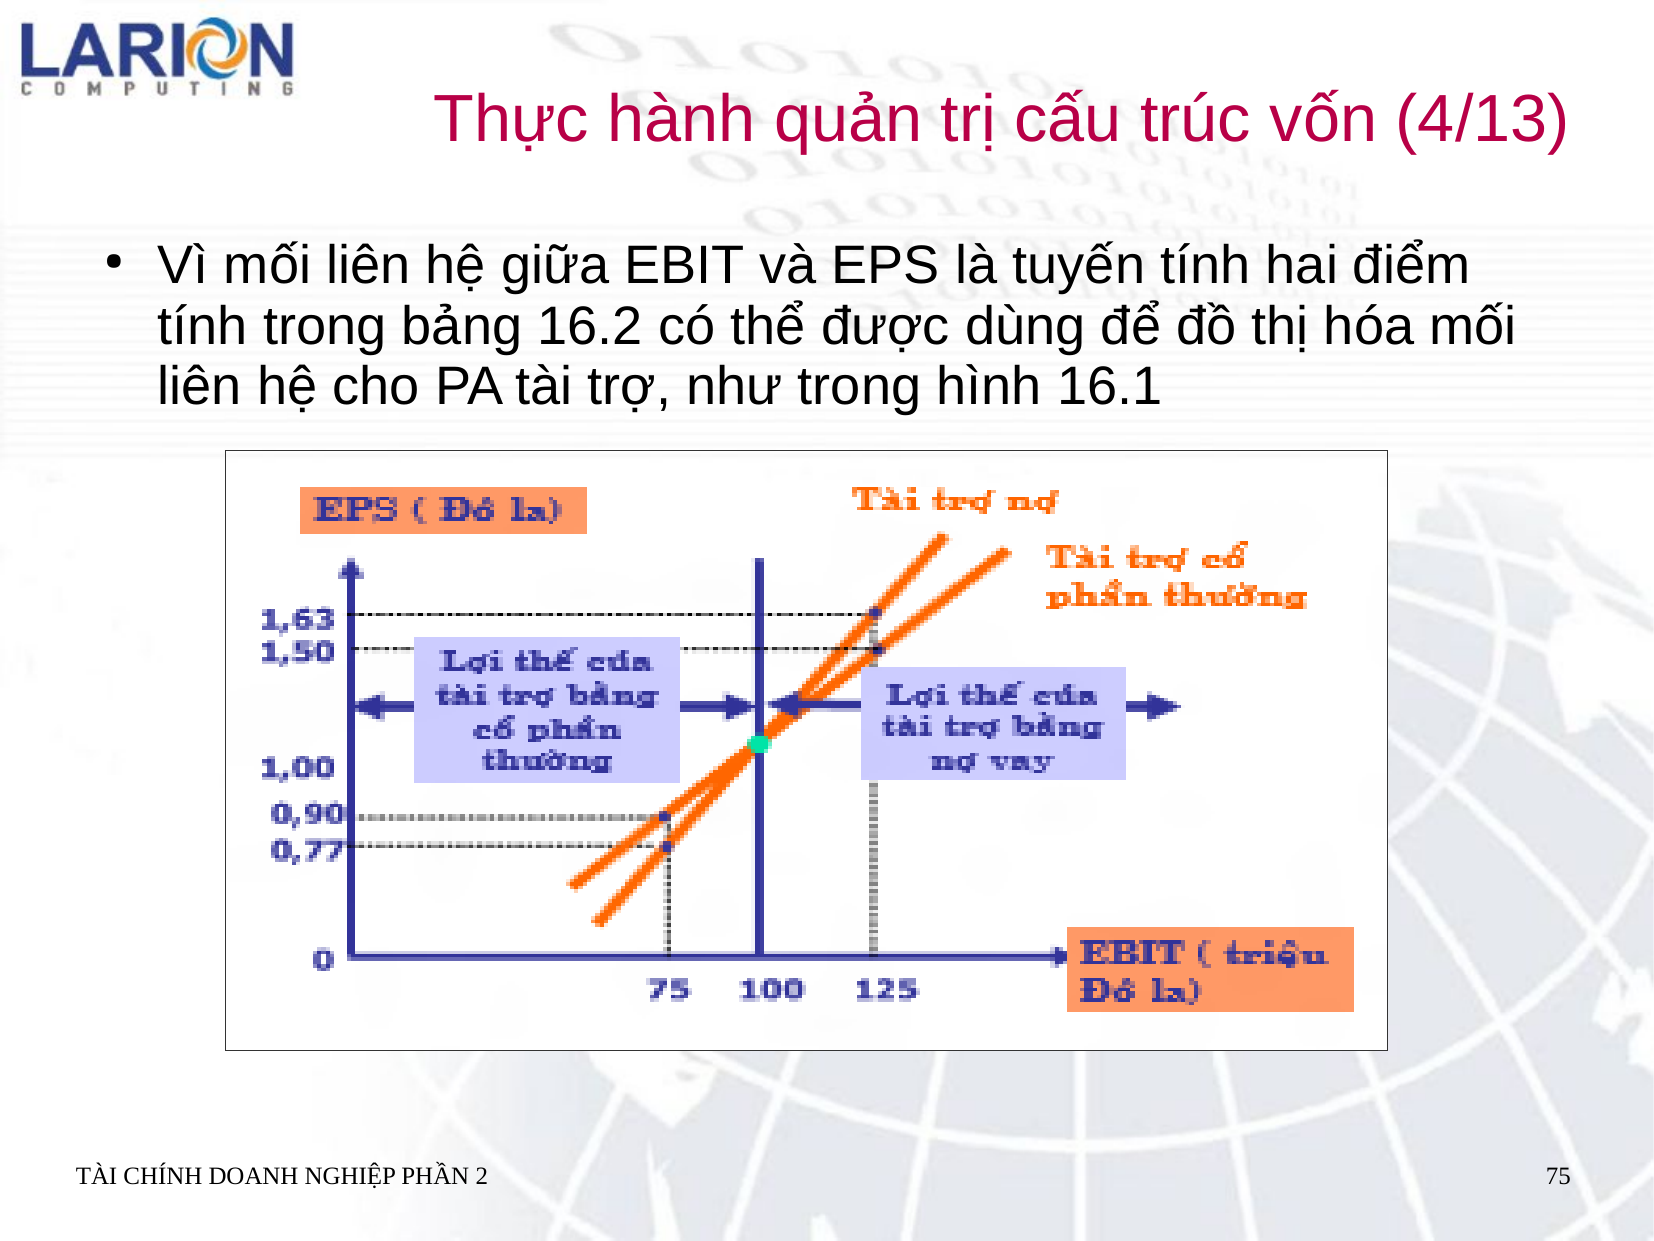

# Thực hành quản trị cấu trúc vốn (4/13)
Vì mối liên hệ giữa EBIT và EPS là tuyến tính hai điểm tính trong bảng 16.2 có thể được dùng để đồ thị hóa mối liên hệ cho PA tài trợ, như trong hình 16.1
TÀI CHÍNH DOANH NGHIỆP PHẦN 2
75